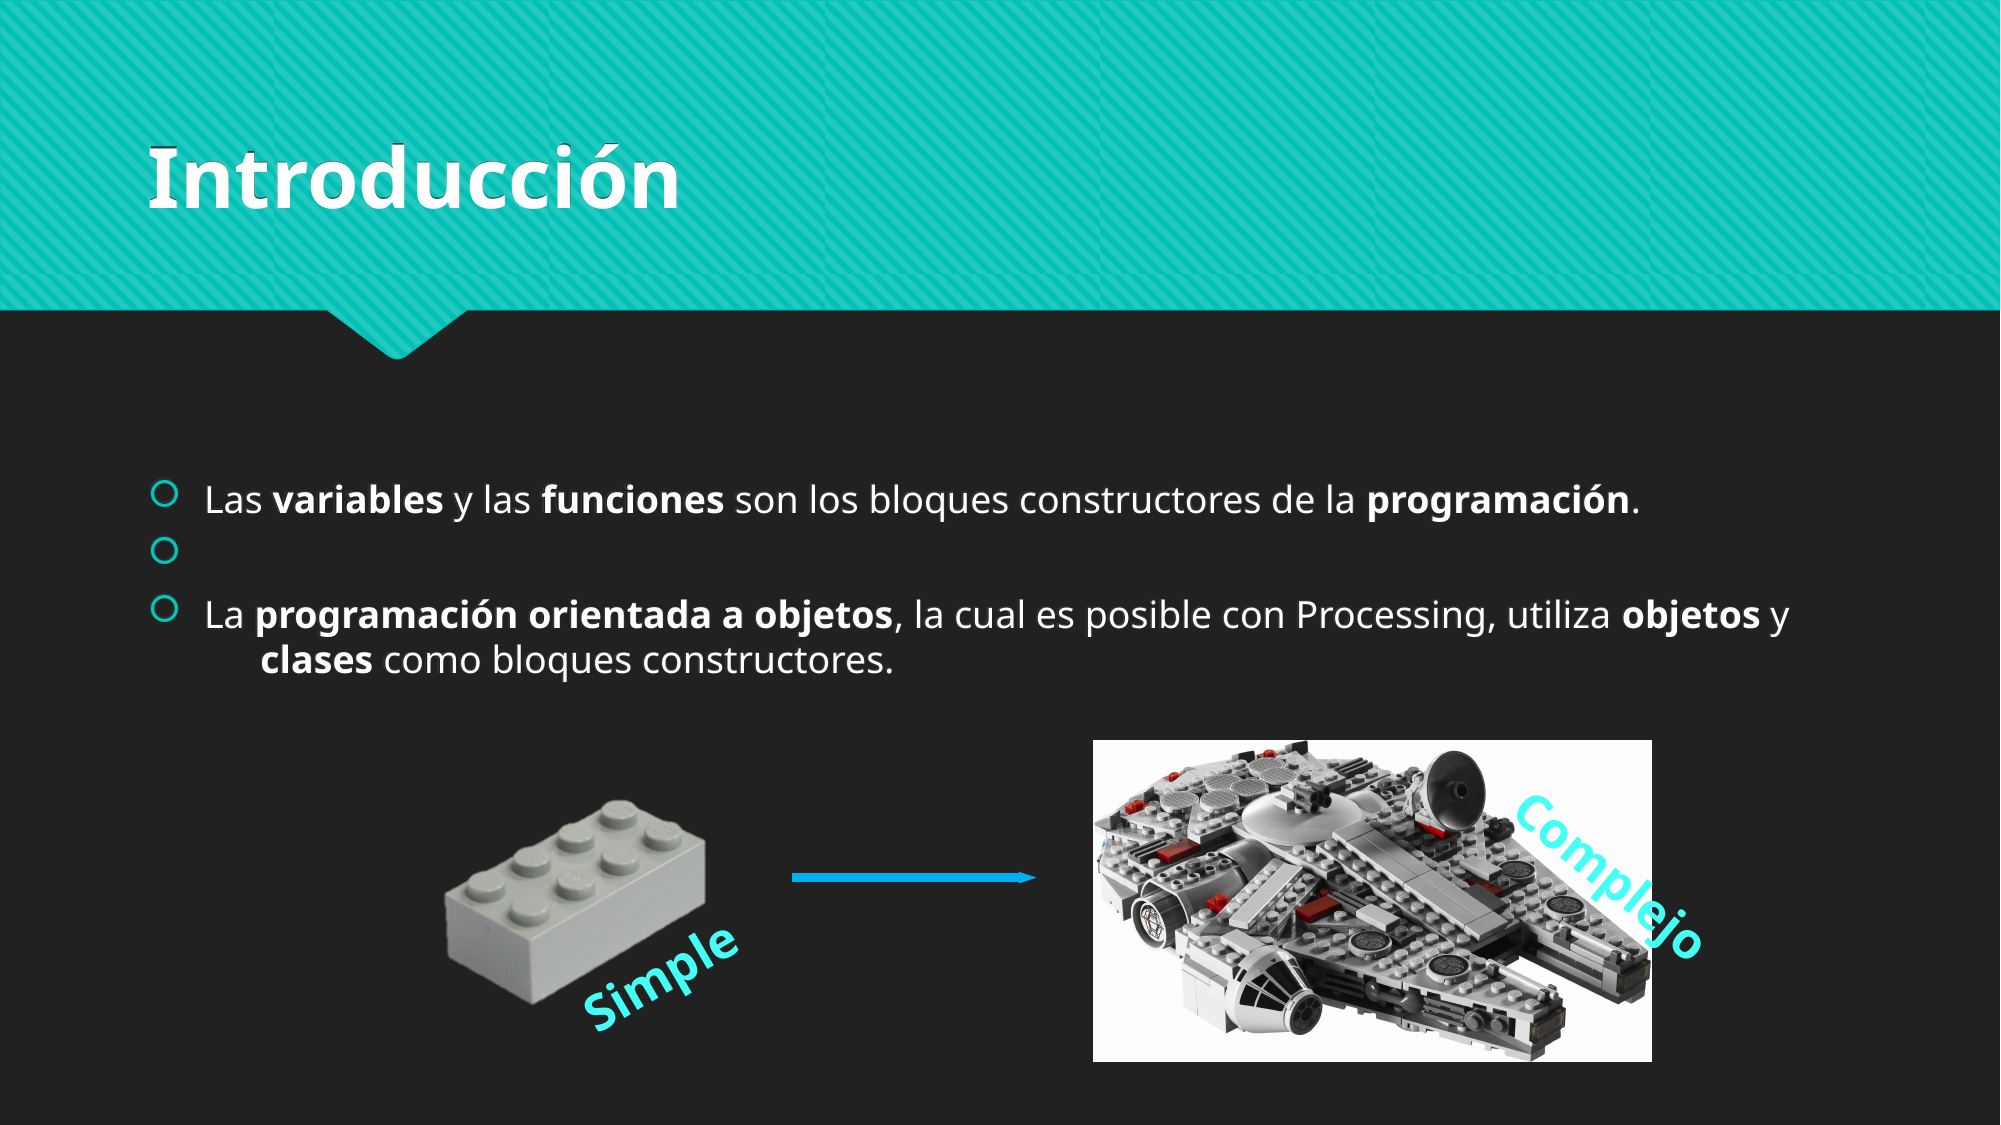

# Introducción
Las variables y las funciones son los bloques constructores de la programación.
La programación orientada a objetos, la cual es posible con Processing, utiliza objetos y clases como bloques constructores.
Complejo
Simple